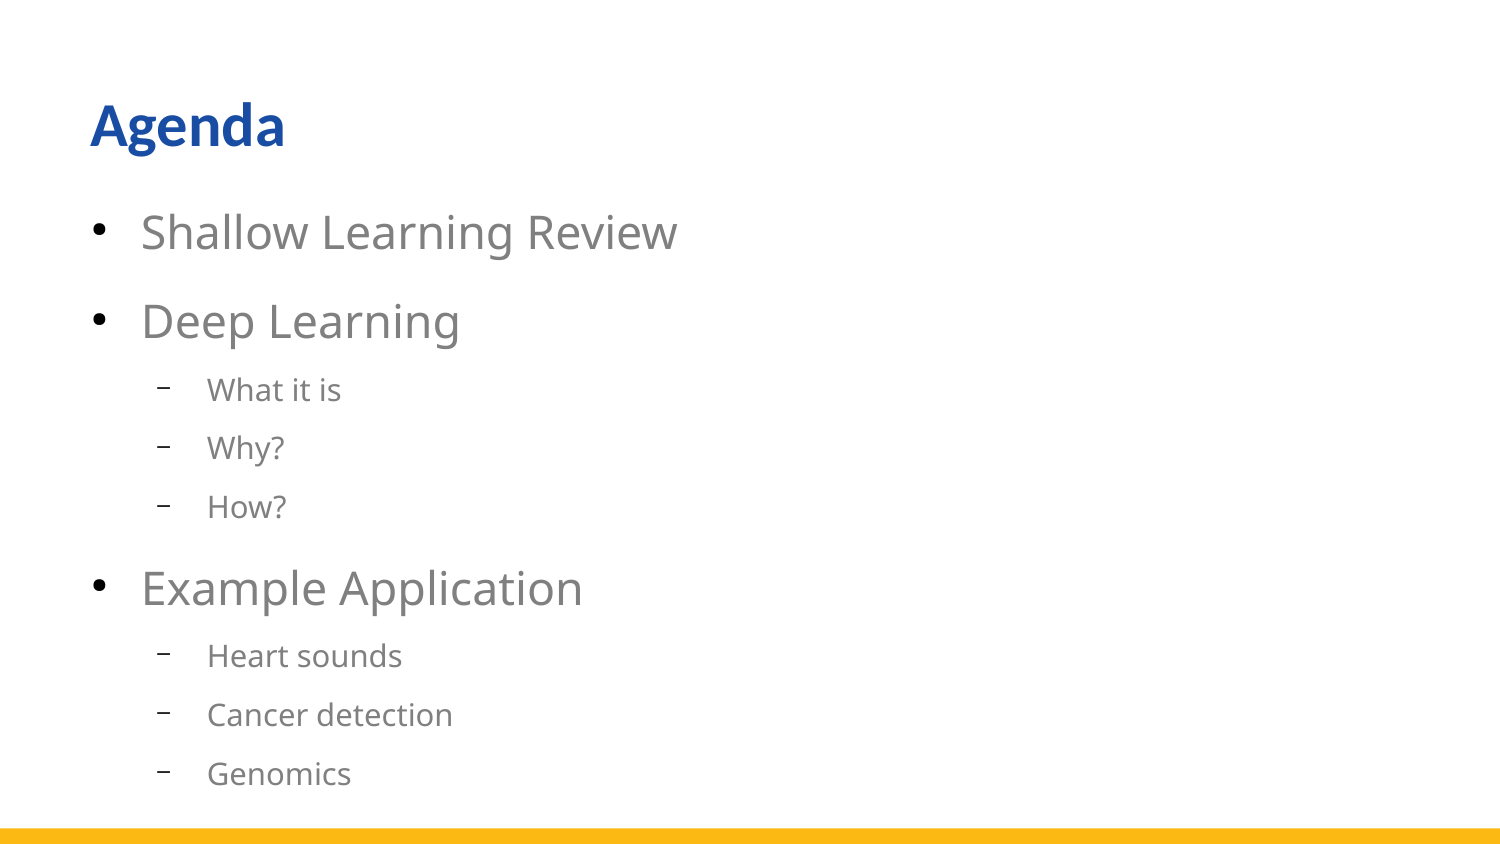

# Agenda
Shallow Learning Review
Deep Learning
What it is
Why?
How?
Example Application
Heart sounds
Cancer detection
Genomics